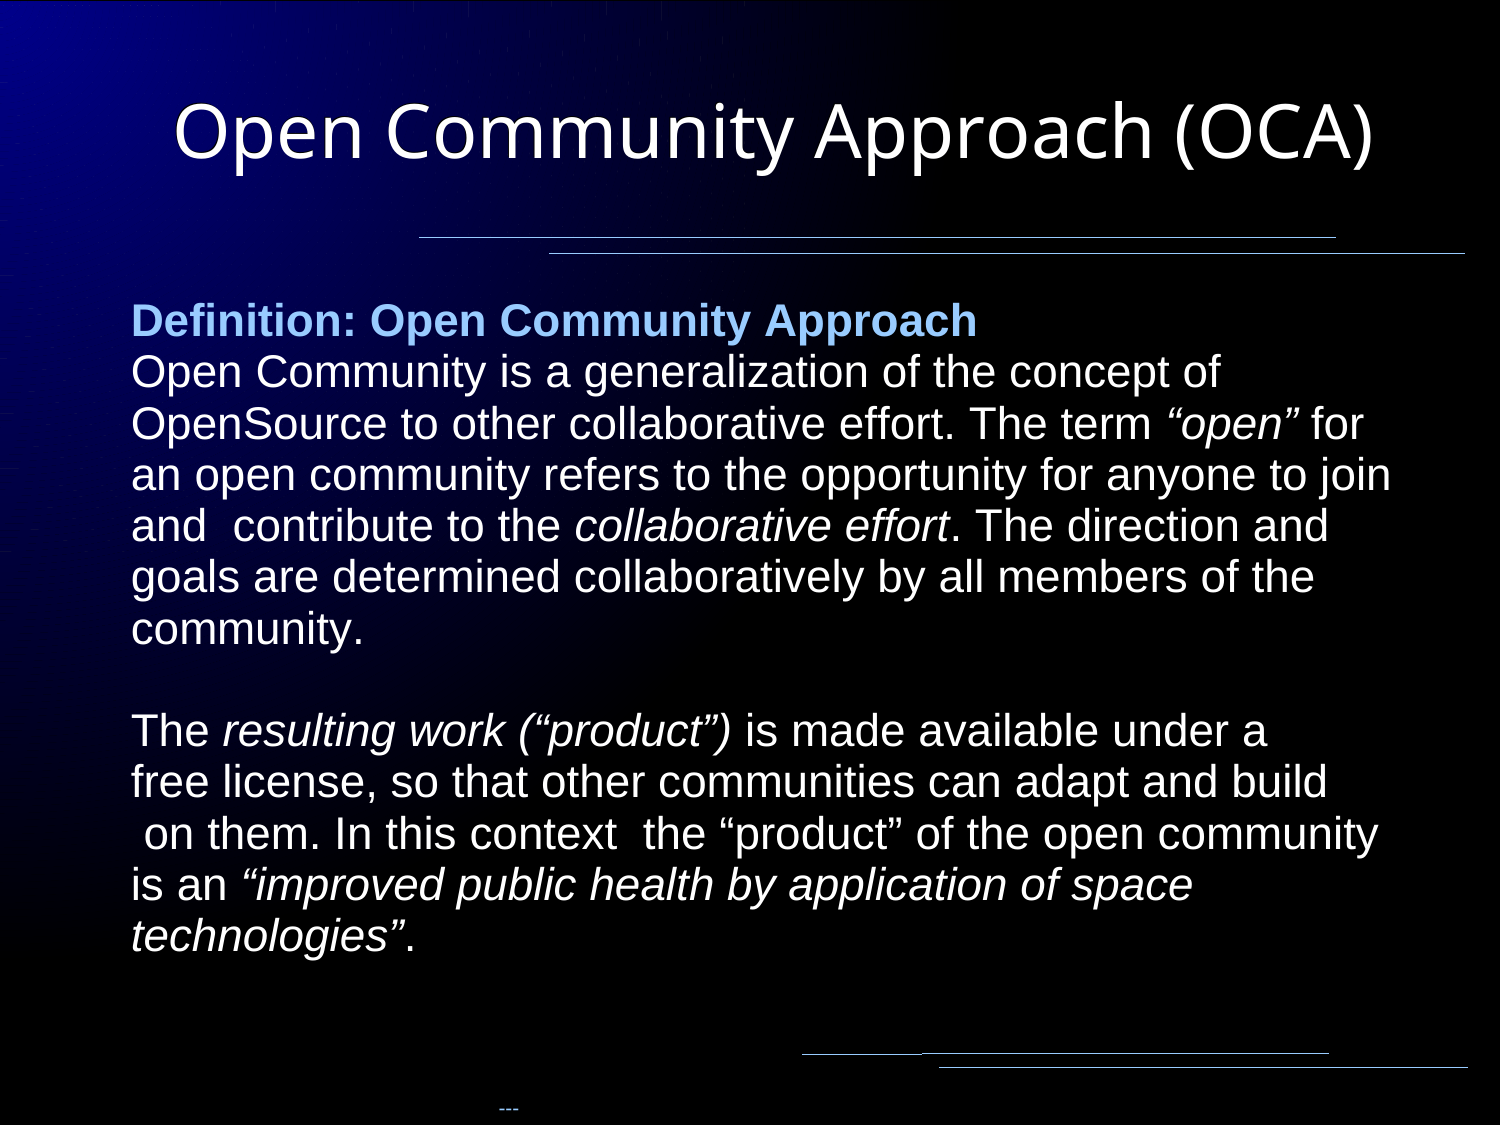

# Open Community Approach (OCA)
Definition: Open Community Approach
Open Community is a generalization of the concept of
OpenSource to other collaborative effort. The term “open” for an open community refers to the opportunity for anyone to join and contribute to the collaborative effort. The direction and
goals are determined collaboratively by all members of the community.
The resulting work (“product”) is made available under a
free license, so that other communities can adapt and build
 on them. In this context the “product” of the open community is an “improved public health by application of space technologies”.